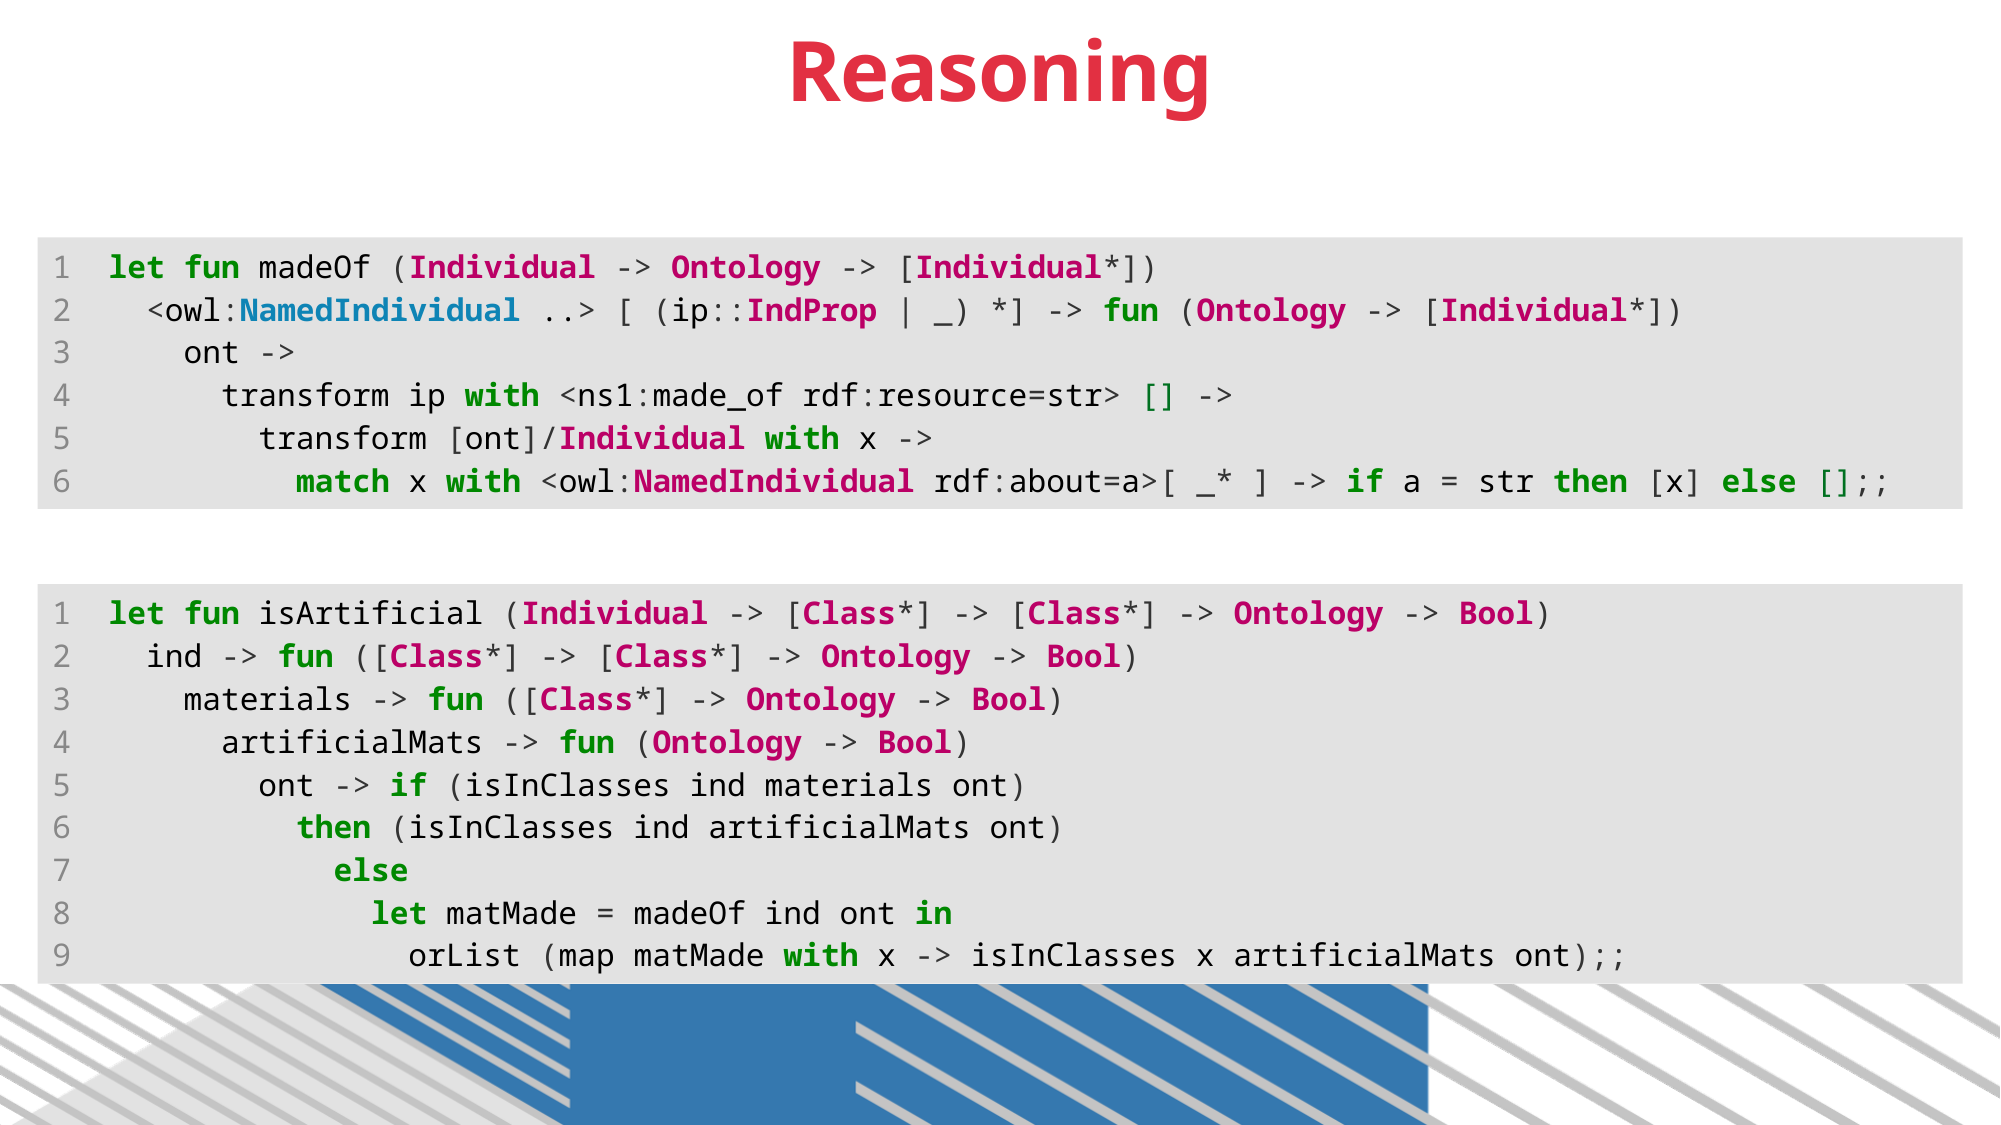

# Reasoning
1 let fun madeOf (Individual -> Ontology -> [Individual*])
2 <owl:NamedIndividual ..> [ (ip::IndProp | _) *] -> fun (Ontology -> [Individual*])
3 ont ->
4 transform ip with <ns1:made_of rdf:resource=str> [] ->
5 transform [ont]/Individual with x ->
6 match x with <owl:NamedIndividual rdf:about=a>[ _* ] -> if a = str then [x] else [];;
1 let fun isArtificial (Individual -> [Class*] -> [Class*] -> Ontology -> Bool)
2 ind -> fun ([Class*] -> [Class*] -> Ontology -> Bool)
3 materials -> fun ([Class*] -> Ontology -> Bool)
4 artificialMats -> fun (Ontology -> Bool)
5 ont -> if (isInClasses ind materials ont)
6 then (isInClasses ind artificialMats ont)
7 else
8 let matMade = madeOf ind ont in
9 orList (map matMade with x -> isInClasses x artificialMats ont);;